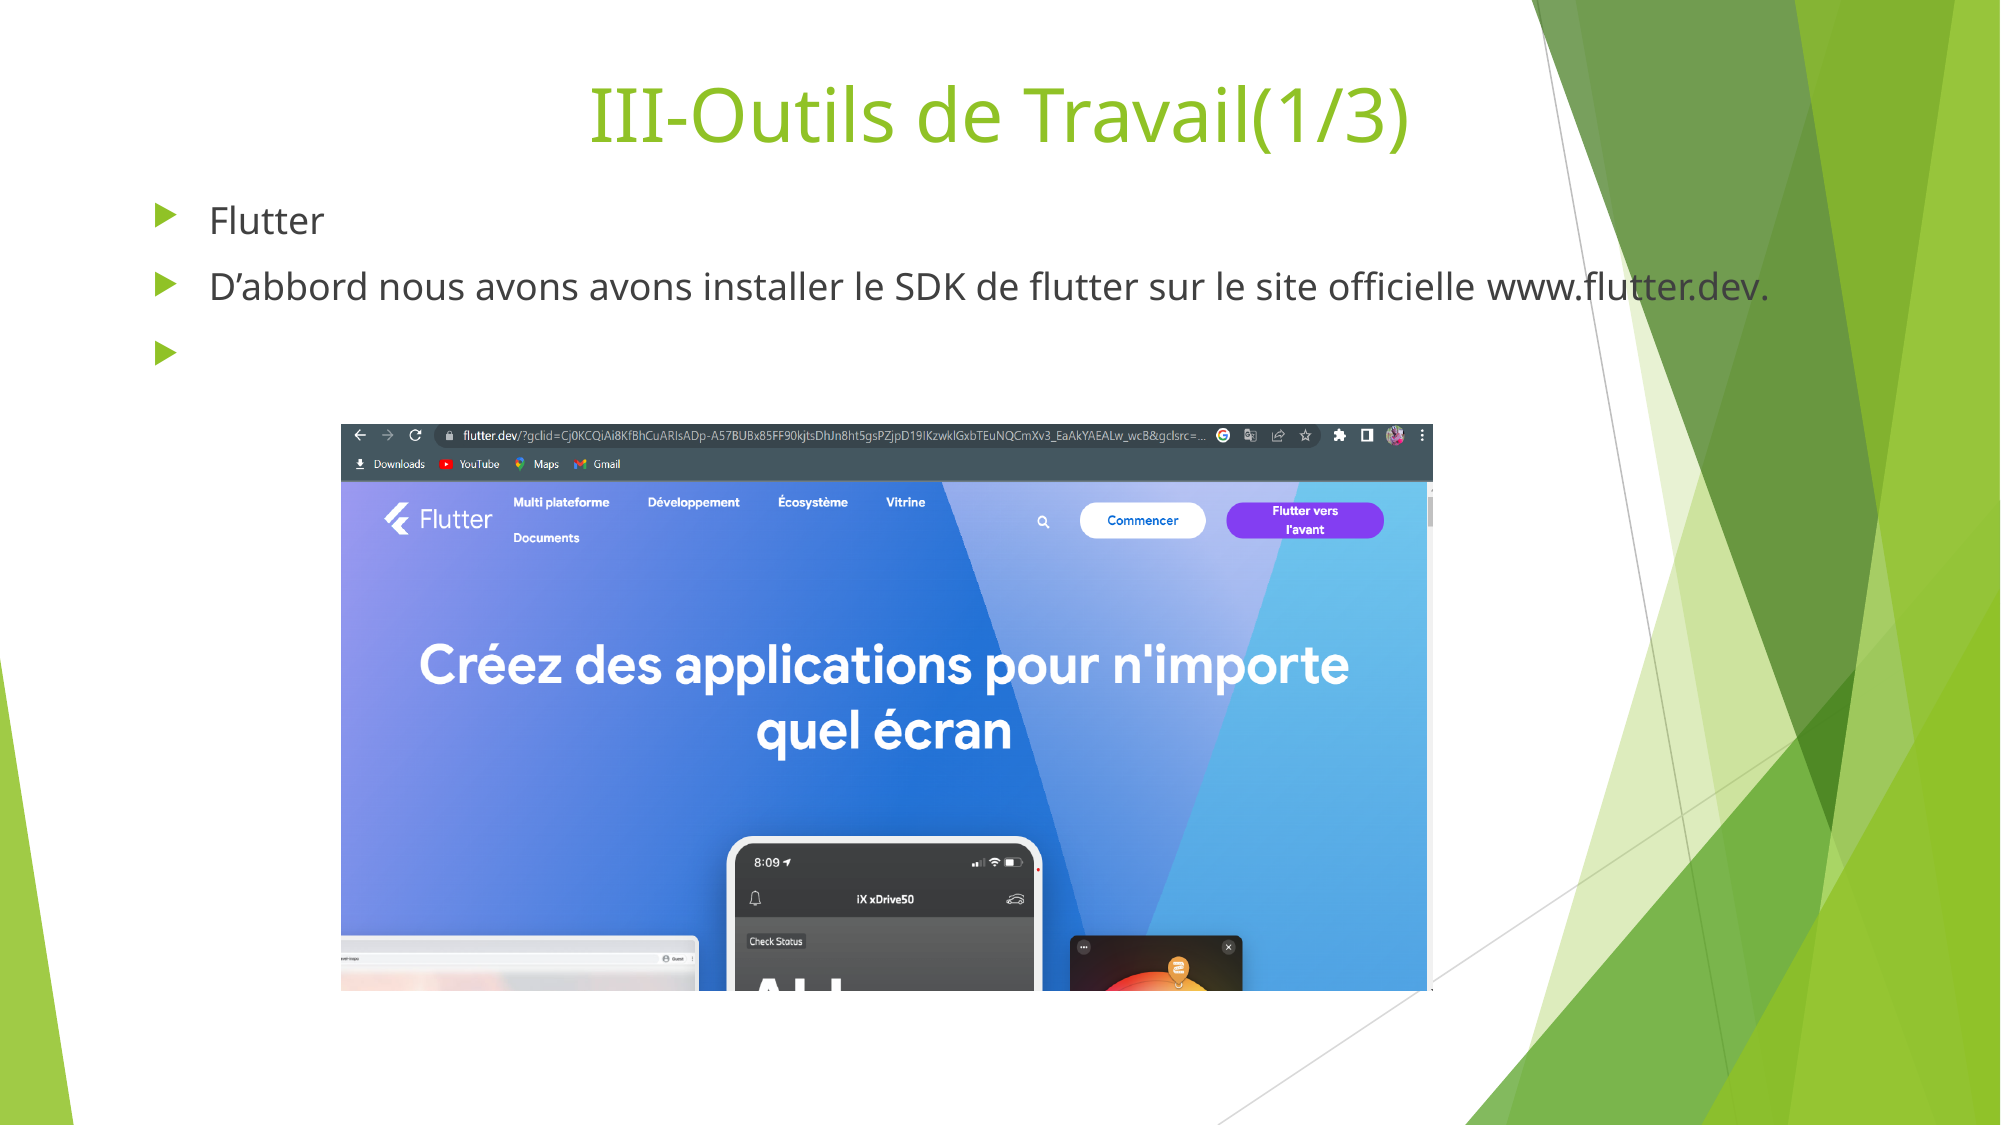

# III-Outils de Travail(1/3)
Flutter
D’abbord nous avons avons installer le SDK de flutter sur le site officielle www.flutter.dev.